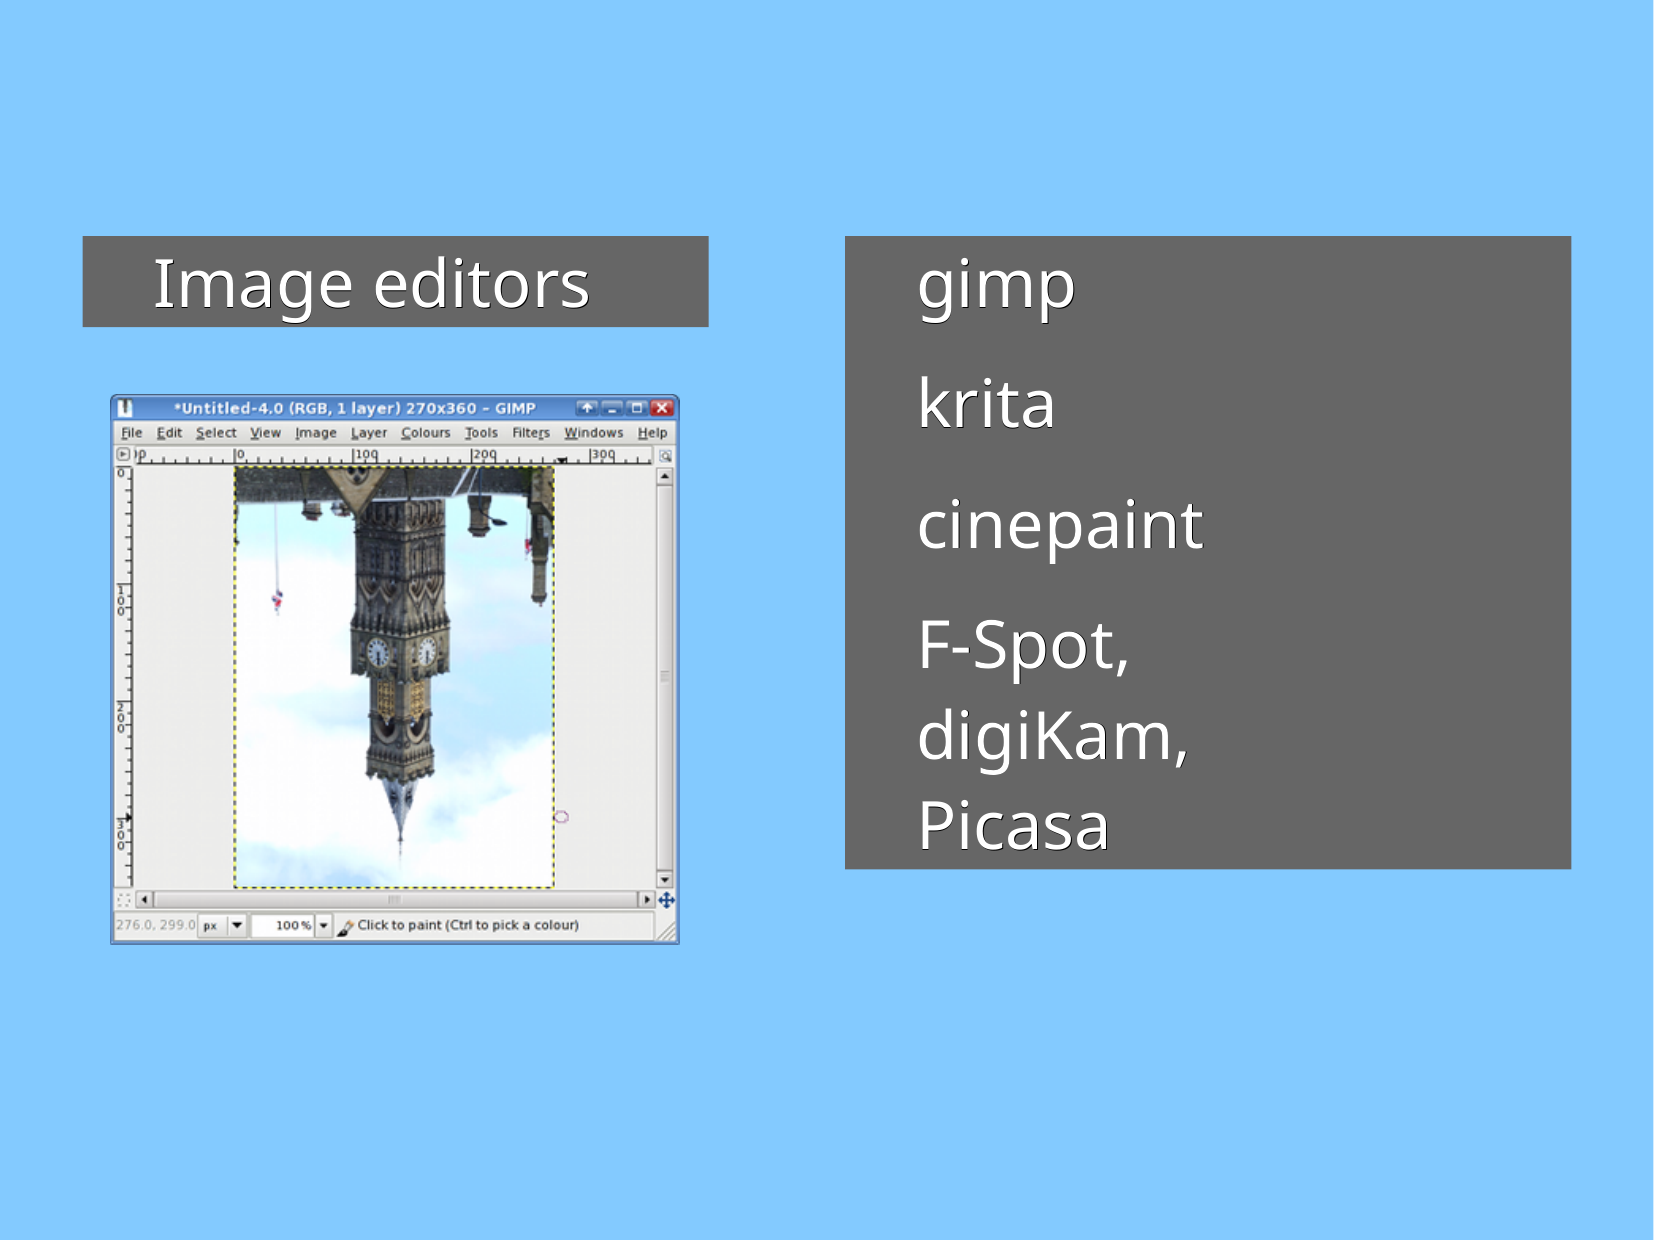

# Image editors
gimp
krita
cinepaint
F-Spot,
digiKam,
Picasa